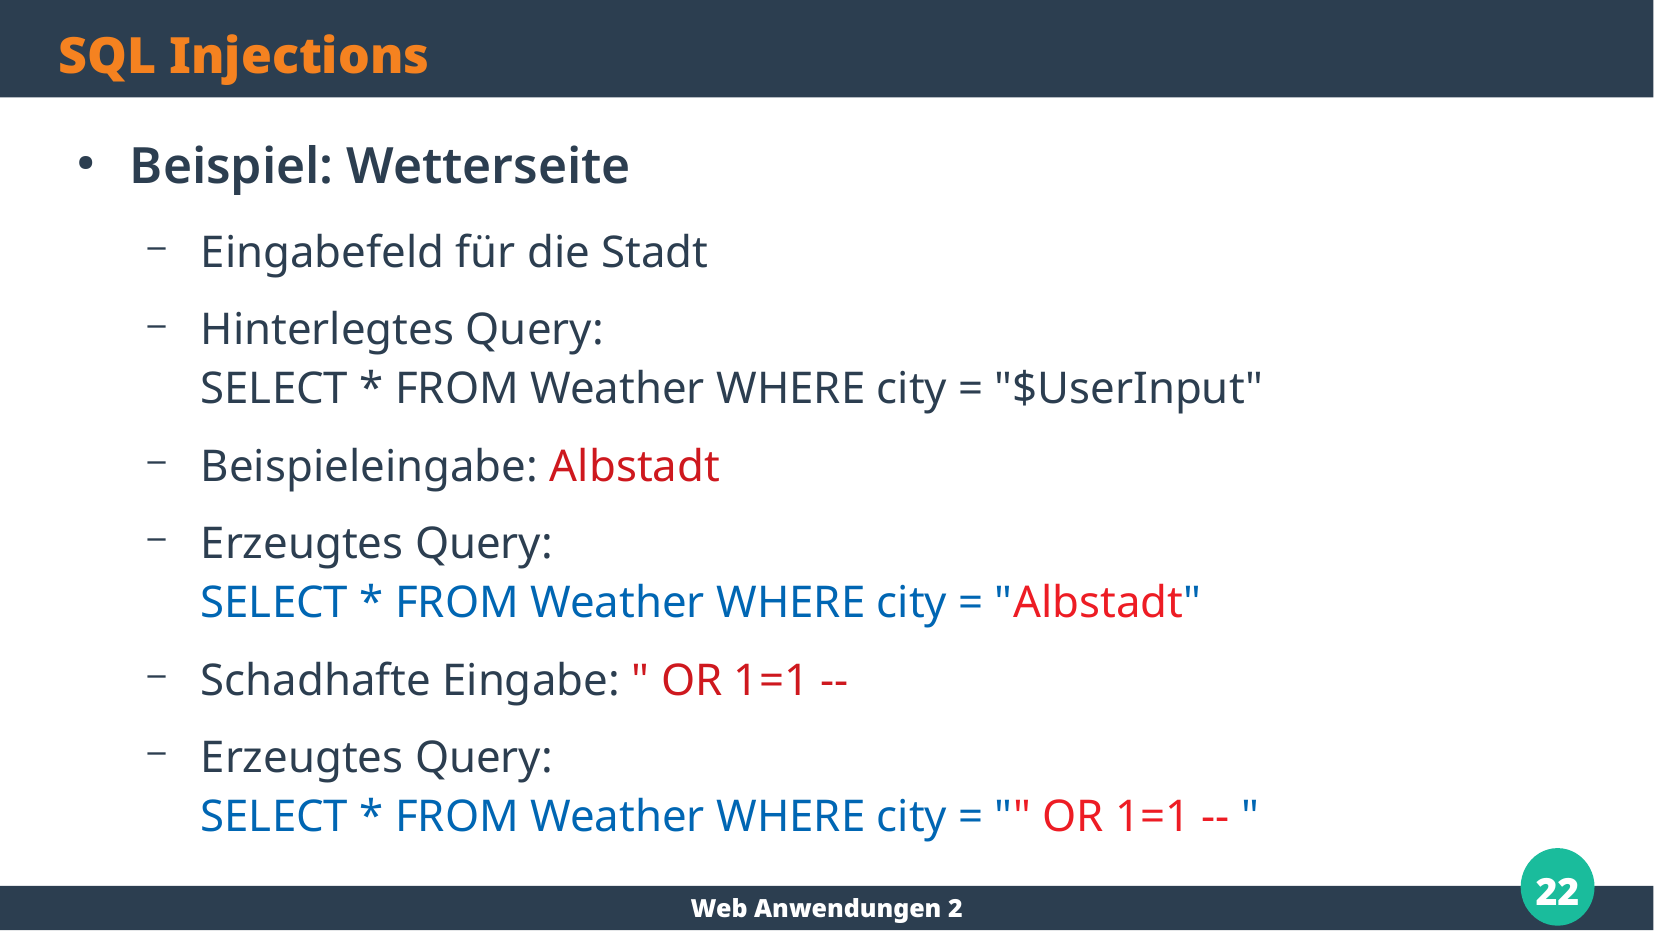

# SQL Injections
Beispiel: Wetterseite
Eingabefeld für die Stadt
Hinterlegtes Query:
SELECT * FROM Weather WHERE city = "$UserInput"
Beispieleingabe: Albstadt
Erzeugtes Query:
SELECT * FROM Weather WHERE city = "Albstadt"
Schadhafte Eingabe: " OR 1=1 --
Erzeugtes Query:
SELECT * FROM Weather WHERE city = "" OR 1=1 -- "
22